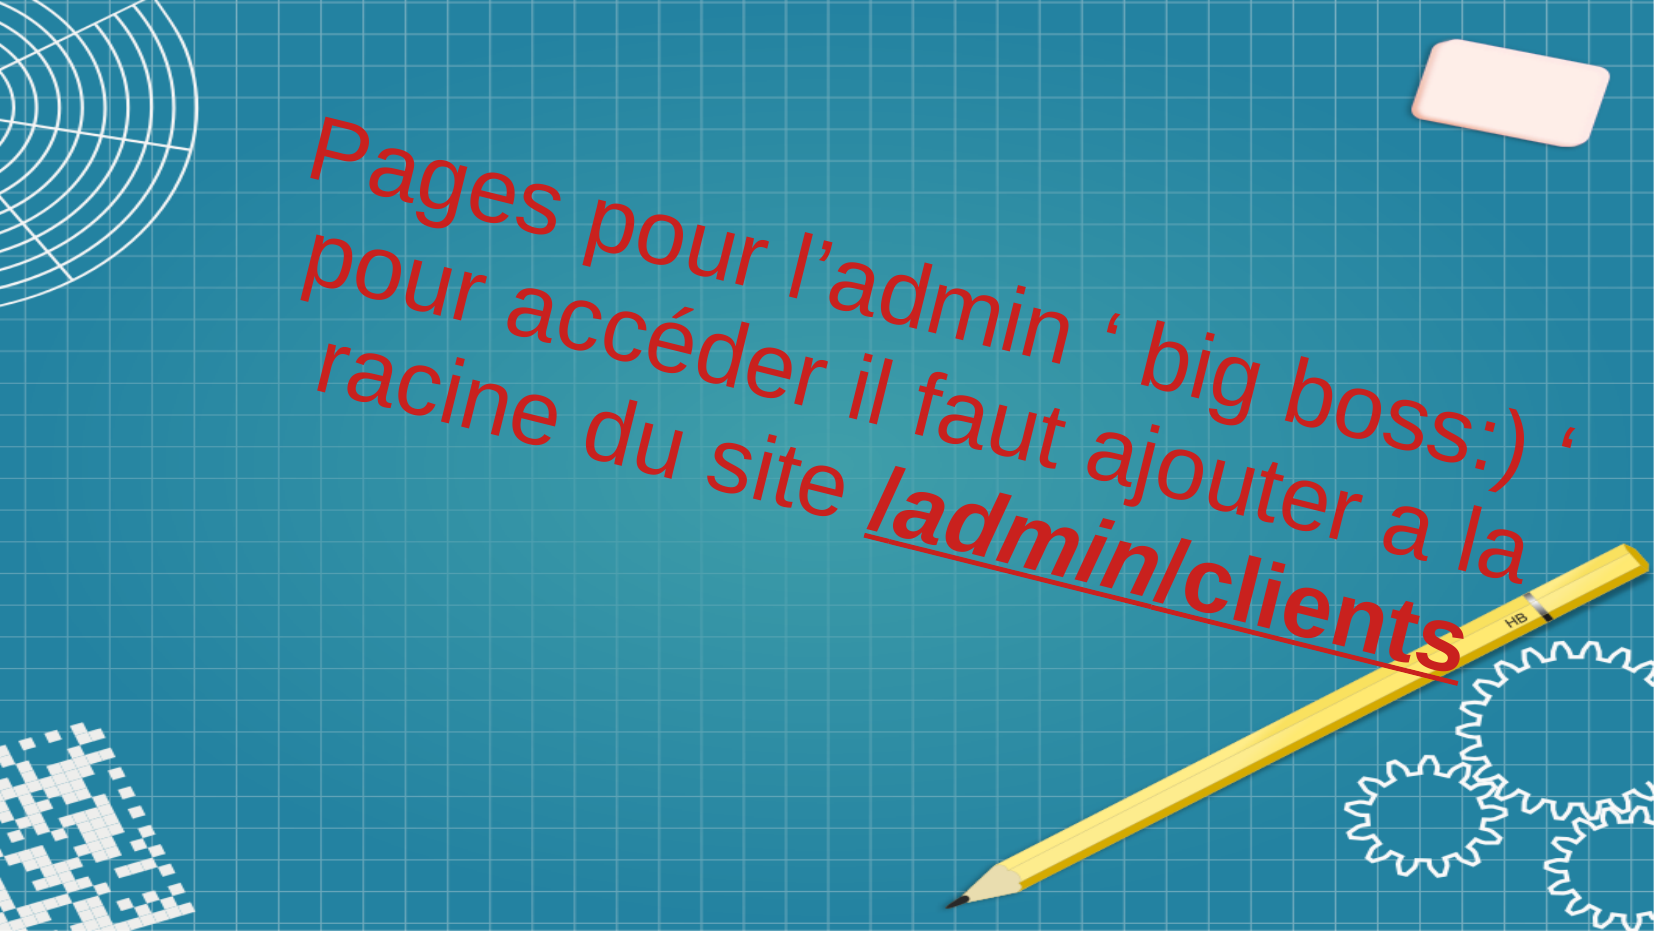

# Pages pour l’admin ‘ big boss:) ‘ pour accéder il faut ajouter a la racine du site /admin/clients